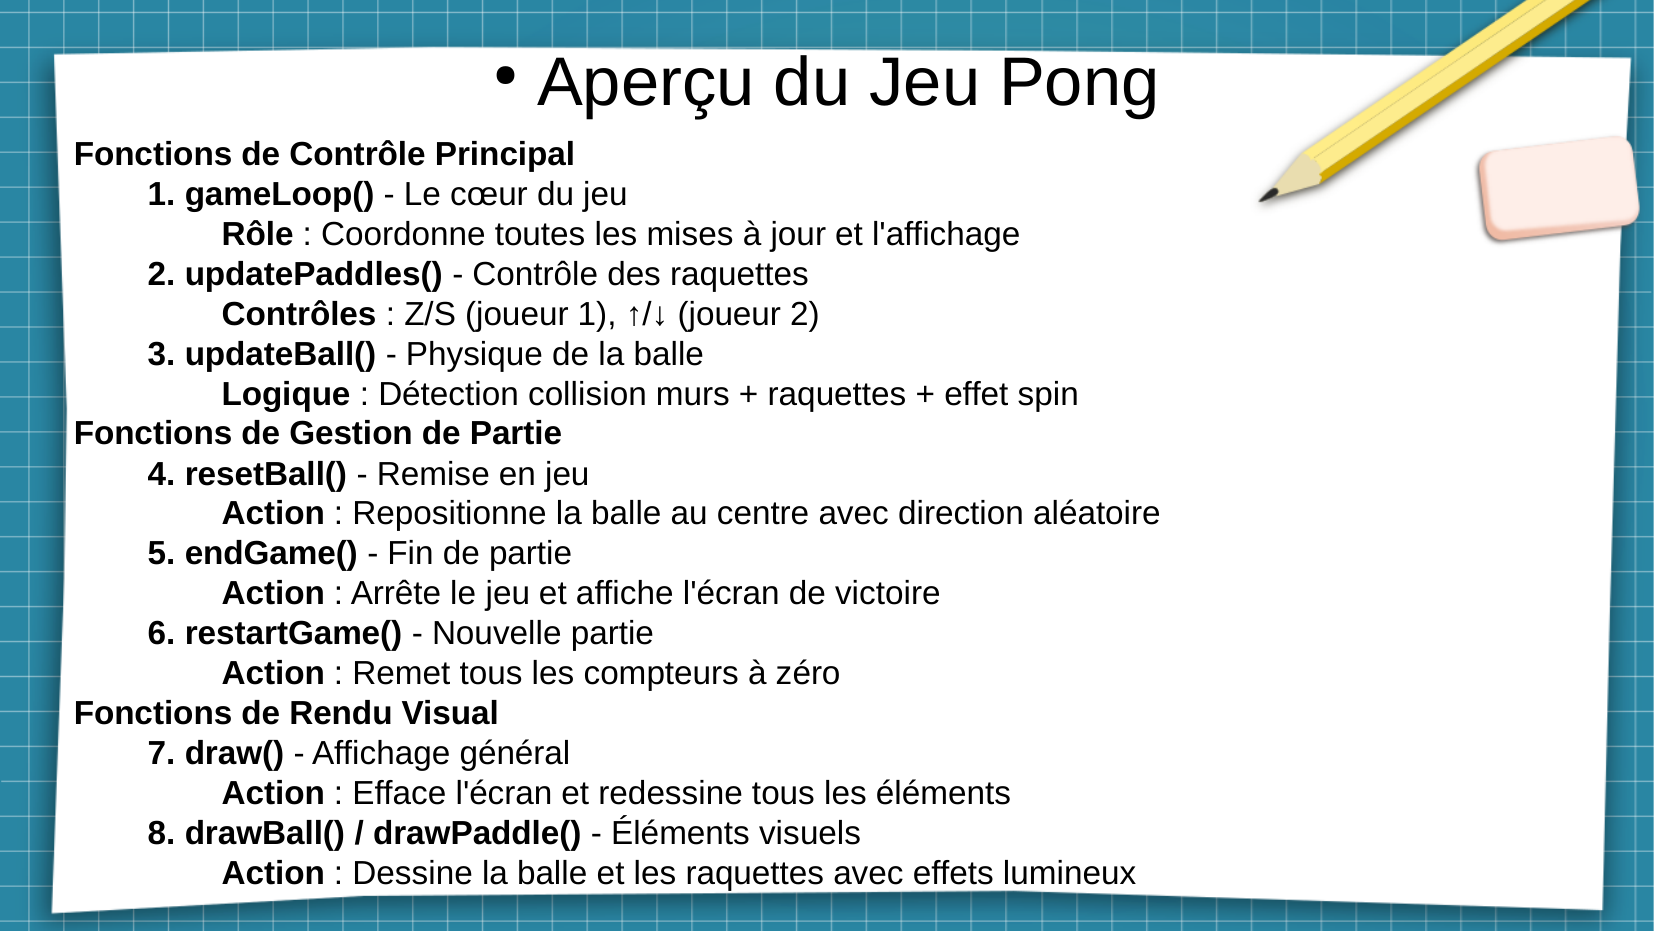

# Aperçu du Jeu Pong
Fonctions de Contrôle Principal
	1. gameLoop() - Le cœur du jeu
		Rôle : Coordonne toutes les mises à jour et l'affichage
	2. updatePaddles() - Contrôle des raquettes
		Contrôles : Z/S (joueur 1), ↑/↓ (joueur 2)
	3. updateBall() - Physique de la balle
		Logique : Détection collision murs + raquettes + effet spin
Fonctions de Gestion de Partie
	4. resetBall() - Remise en jeu
		Action : Repositionne la balle au centre avec direction aléatoire
	5. endGame() - Fin de partie
		Action : Arrête le jeu et affiche l'écran de victoire
	6. restartGame() - Nouvelle partie
		Action : Remet tous les compteurs à zéro
Fonctions de Rendu Visual
	7. draw() - Affichage général
		Action : Efface l'écran et redessine tous les éléments
	8. drawBall() / drawPaddle() - Éléments visuels
		Action : Dessine la balle et les raquettes avec effets lumineux